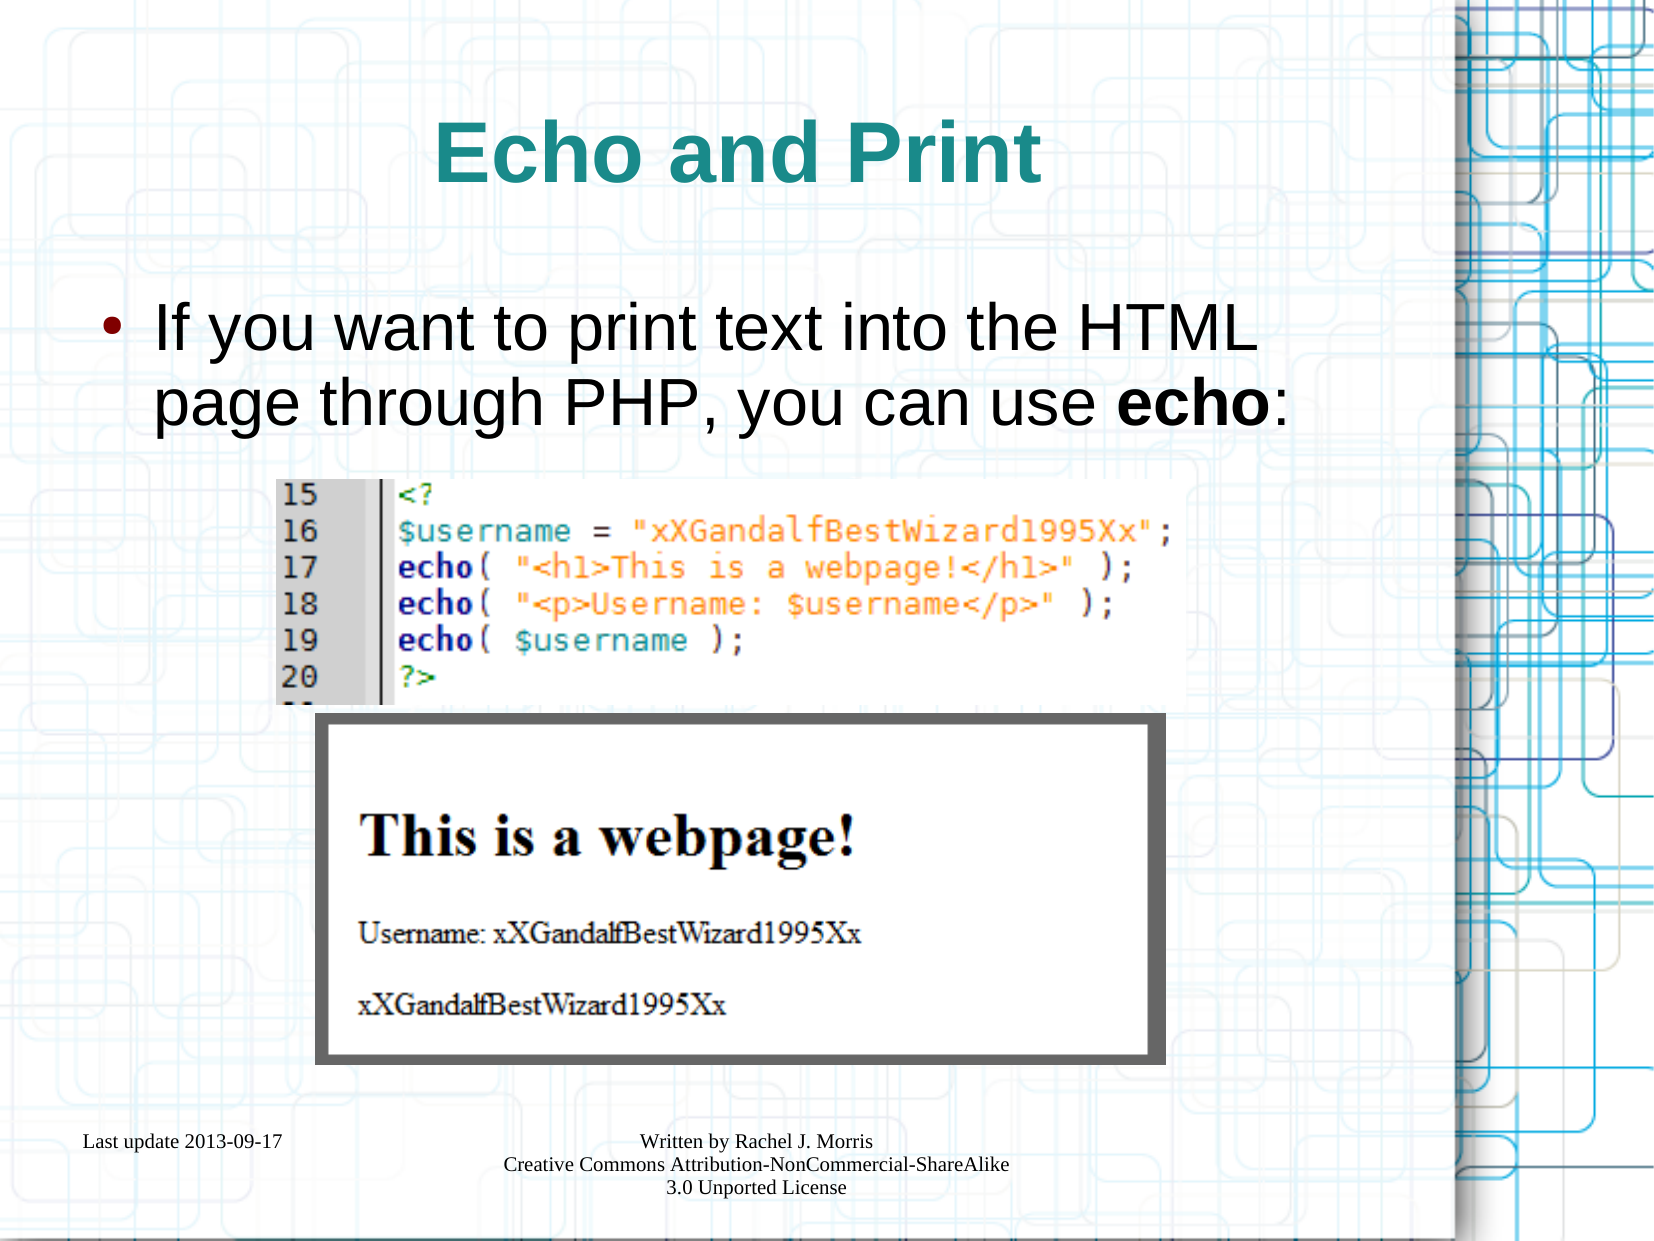

# Echo and Print
If you want to print text into the HTML page through PHP, you can use echo: